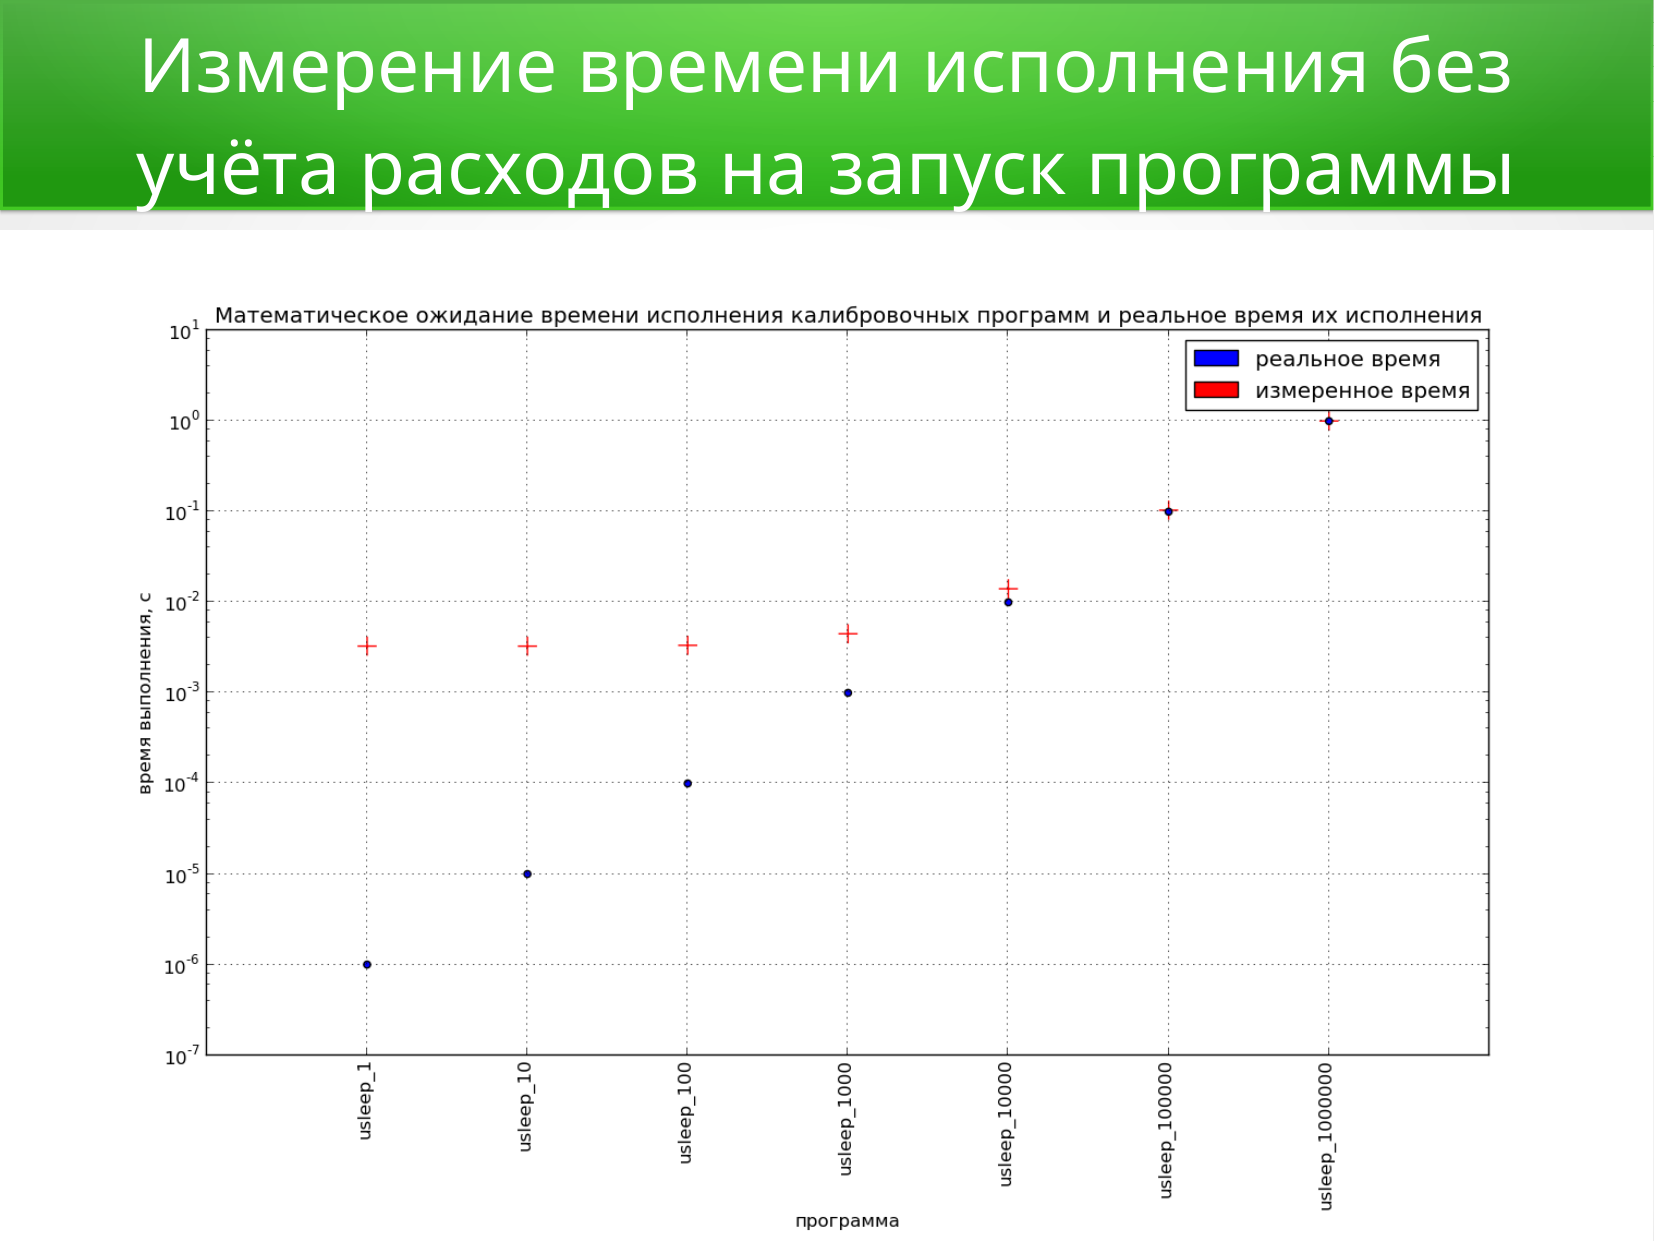

# Измерение времени исполнения без учёта расходов на запуск программы
10